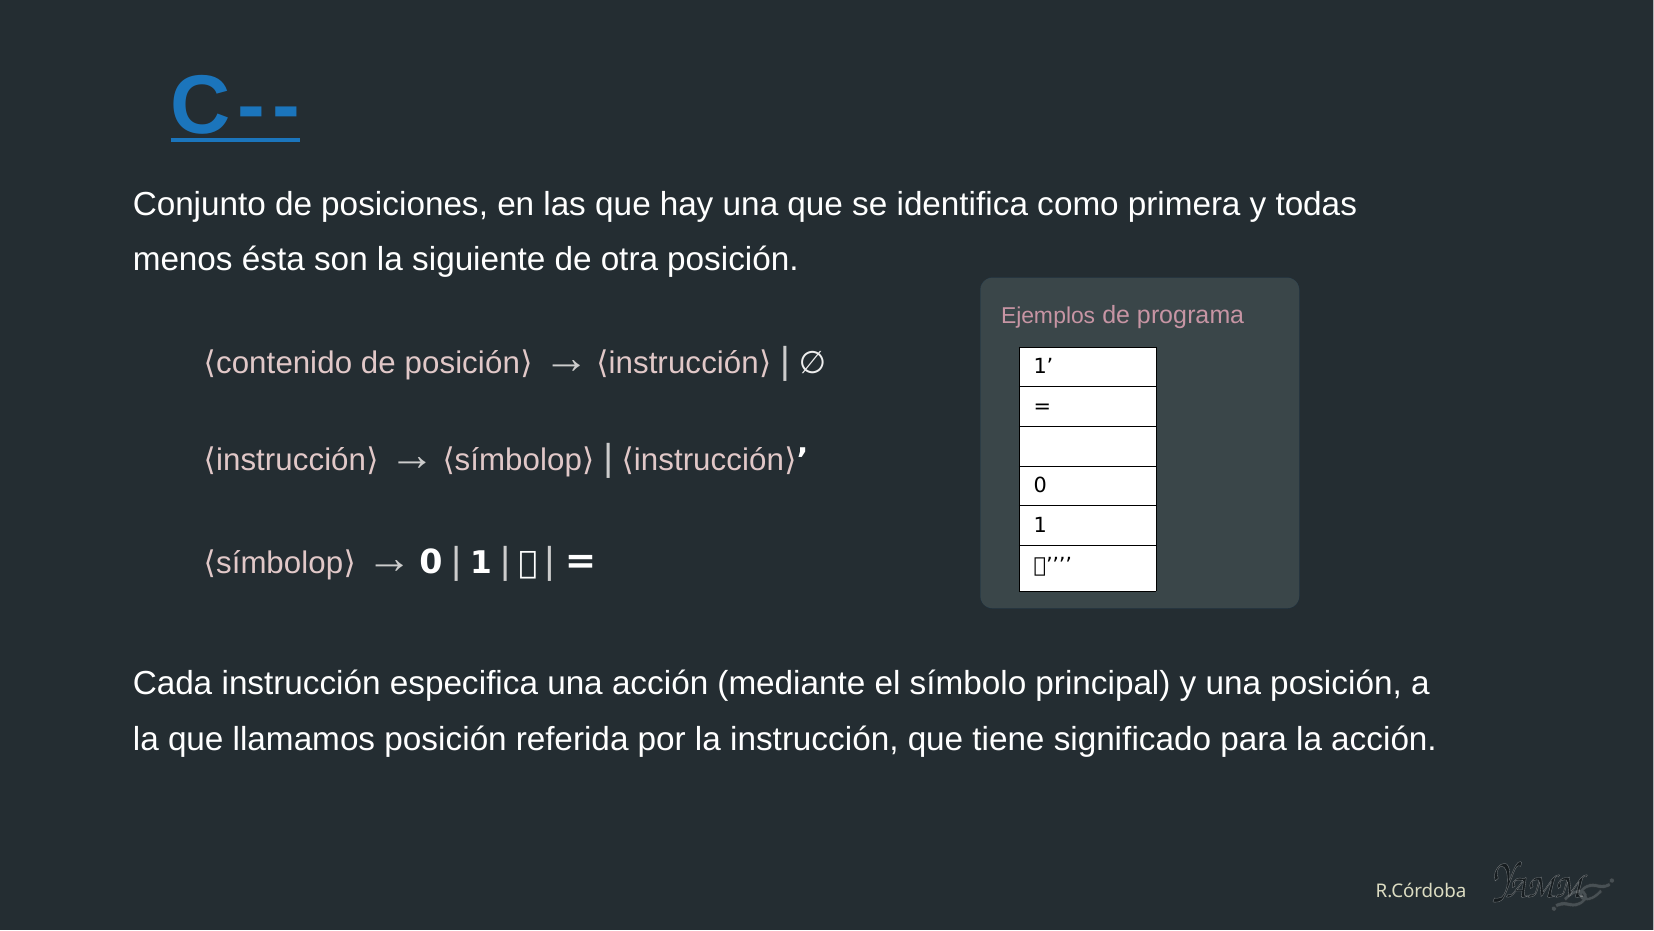

C--
Conjunto de posiciones, en las que hay una que se identifica como primera y todas menos ésta son la siguiente de otra posición.
Ejemplos de programa
| 1’ |
| --- |
| = |
| |
| 0 |
| 1 |
| ＊’’’’ |
⟨contenido de posición⟩ → ⟨instrucción⟩ | ∅
⟨instrucción⟩ → ⟨símbolop⟩ | ⟨instrucción⟩’
⟨símbolop⟩ → 0 | 1 |＊| =
Cada instrucción especifica una acción (mediante el símbolo principal) y una posición, a la que llamamos posición referida por la instrucción, que tiene significado para la acción.
R. Córdoba